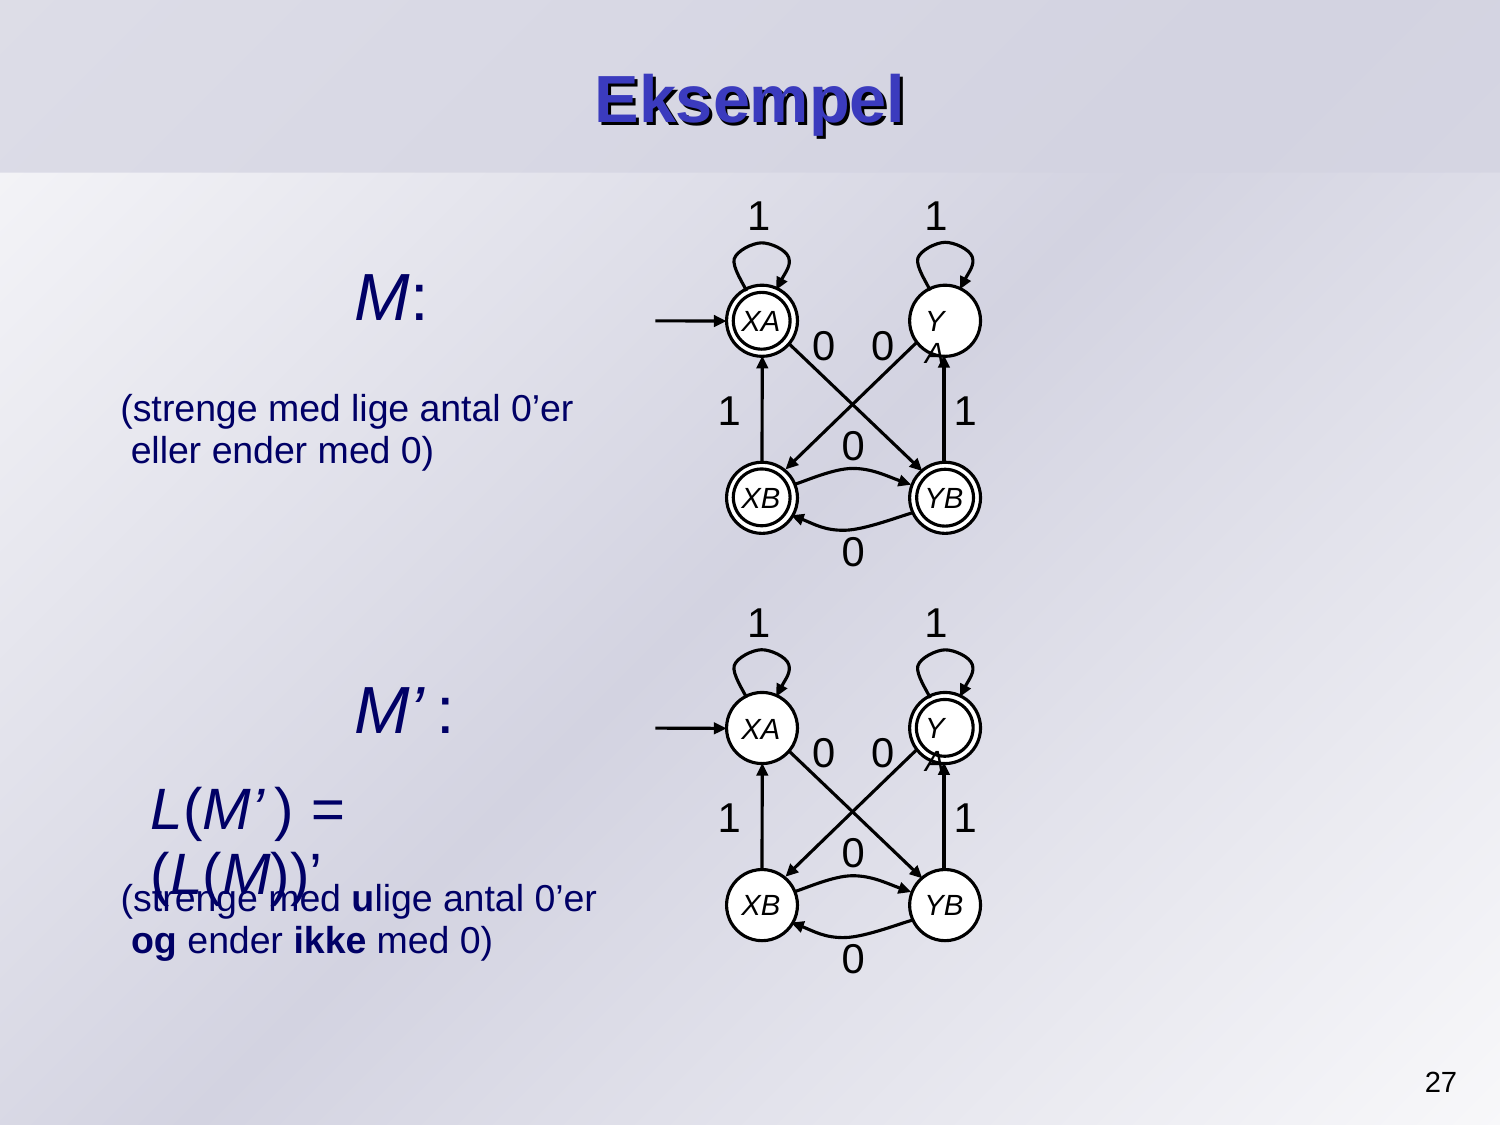

# Eksempel
1
1
M:
YA
XA
0
0
(strenge med lige antal 0’er
 eller ender med 0)
1
1
0
XB
YB
0
1
1
YA
XA
0
0
1
1
0
XB
YB
0
M’ :
L(M’ ) = (L(M))’
(strenge med ulige antal 0’er
 og ender ikke med 0)
27